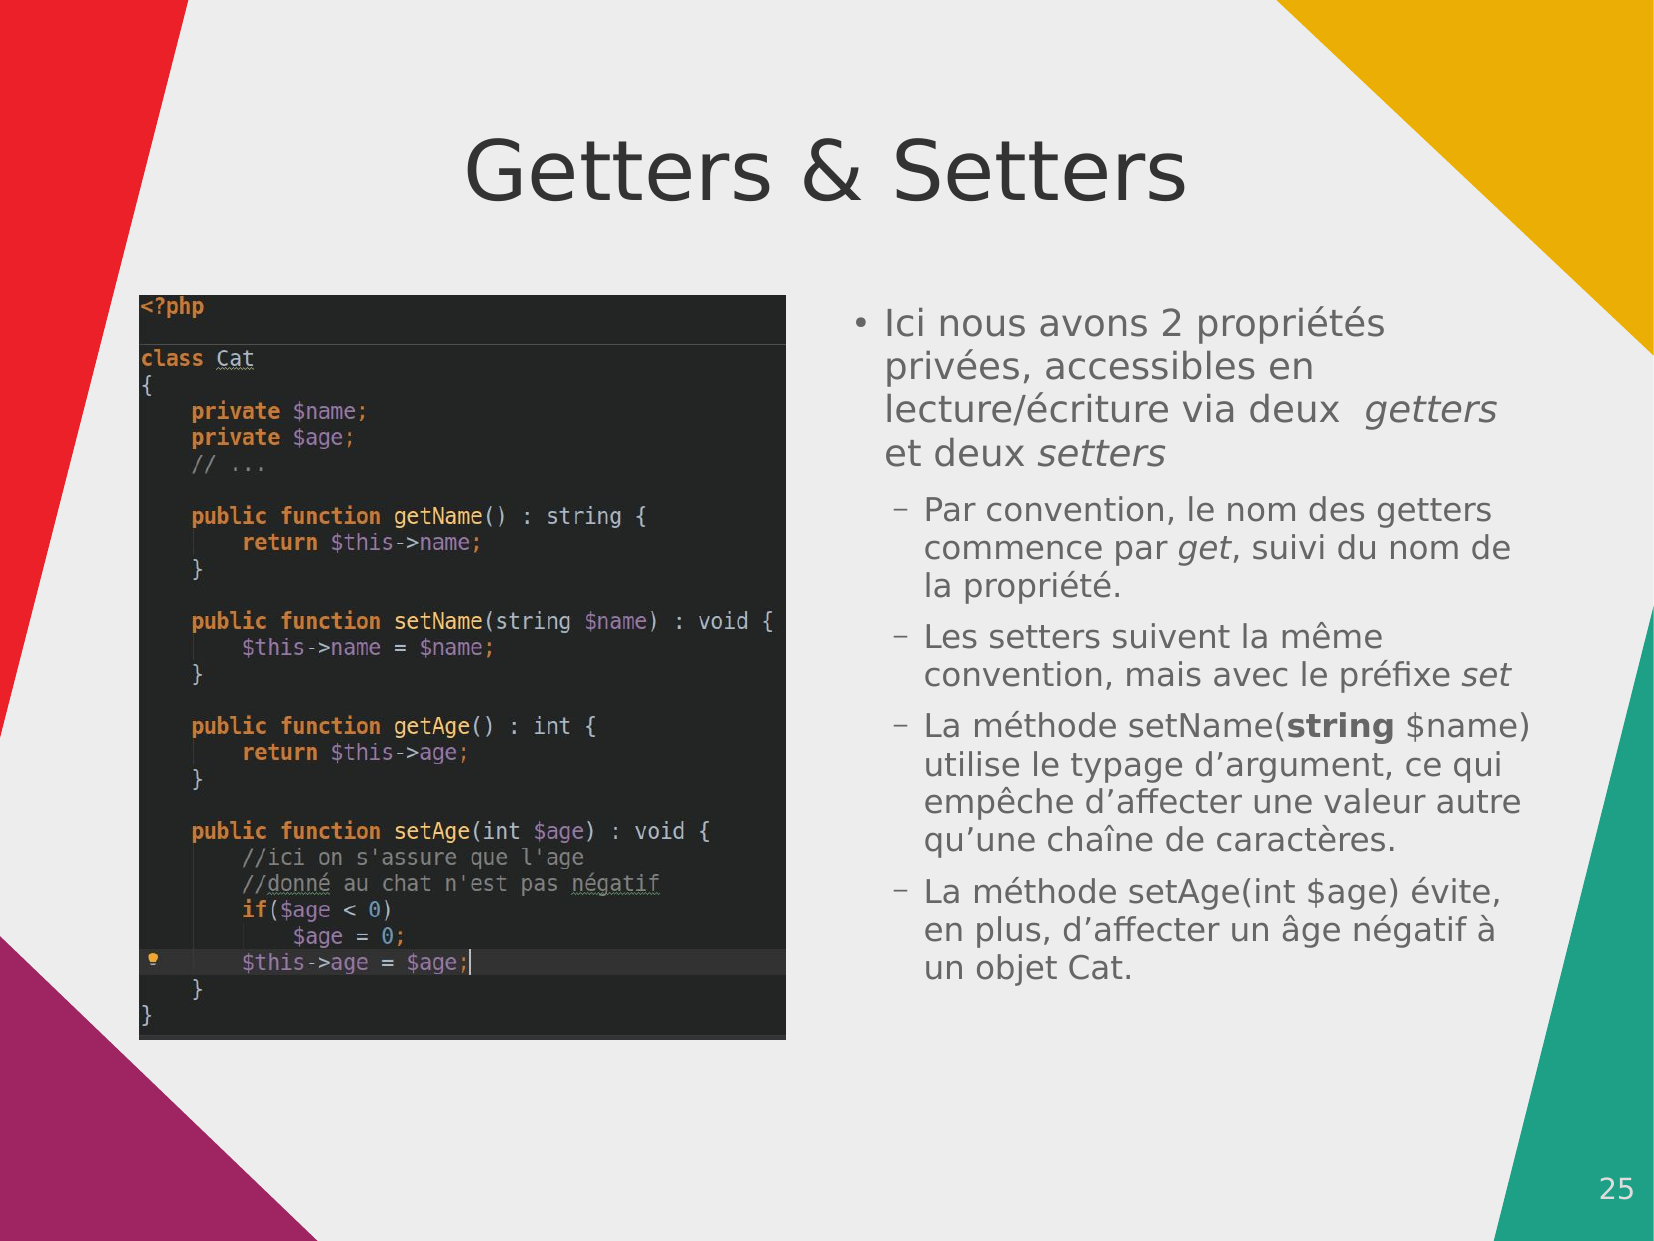

# Getters & Setters
Ici nous avons 2 propriétés privées, accessibles en lecture/écriture via deux getters et deux setters
Par convention, le nom des getters commence par get, suivi du nom de la propriété.
Les setters suivent la même convention, mais avec le préfixe set
La méthode setName(string $name) utilise le typage d’argument, ce qui empêche d’affecter une valeur autre qu’une chaîne de caractères.
La méthode setAge(int $age) évite, en plus, d’affecter un âge négatif à un objet Cat.
25